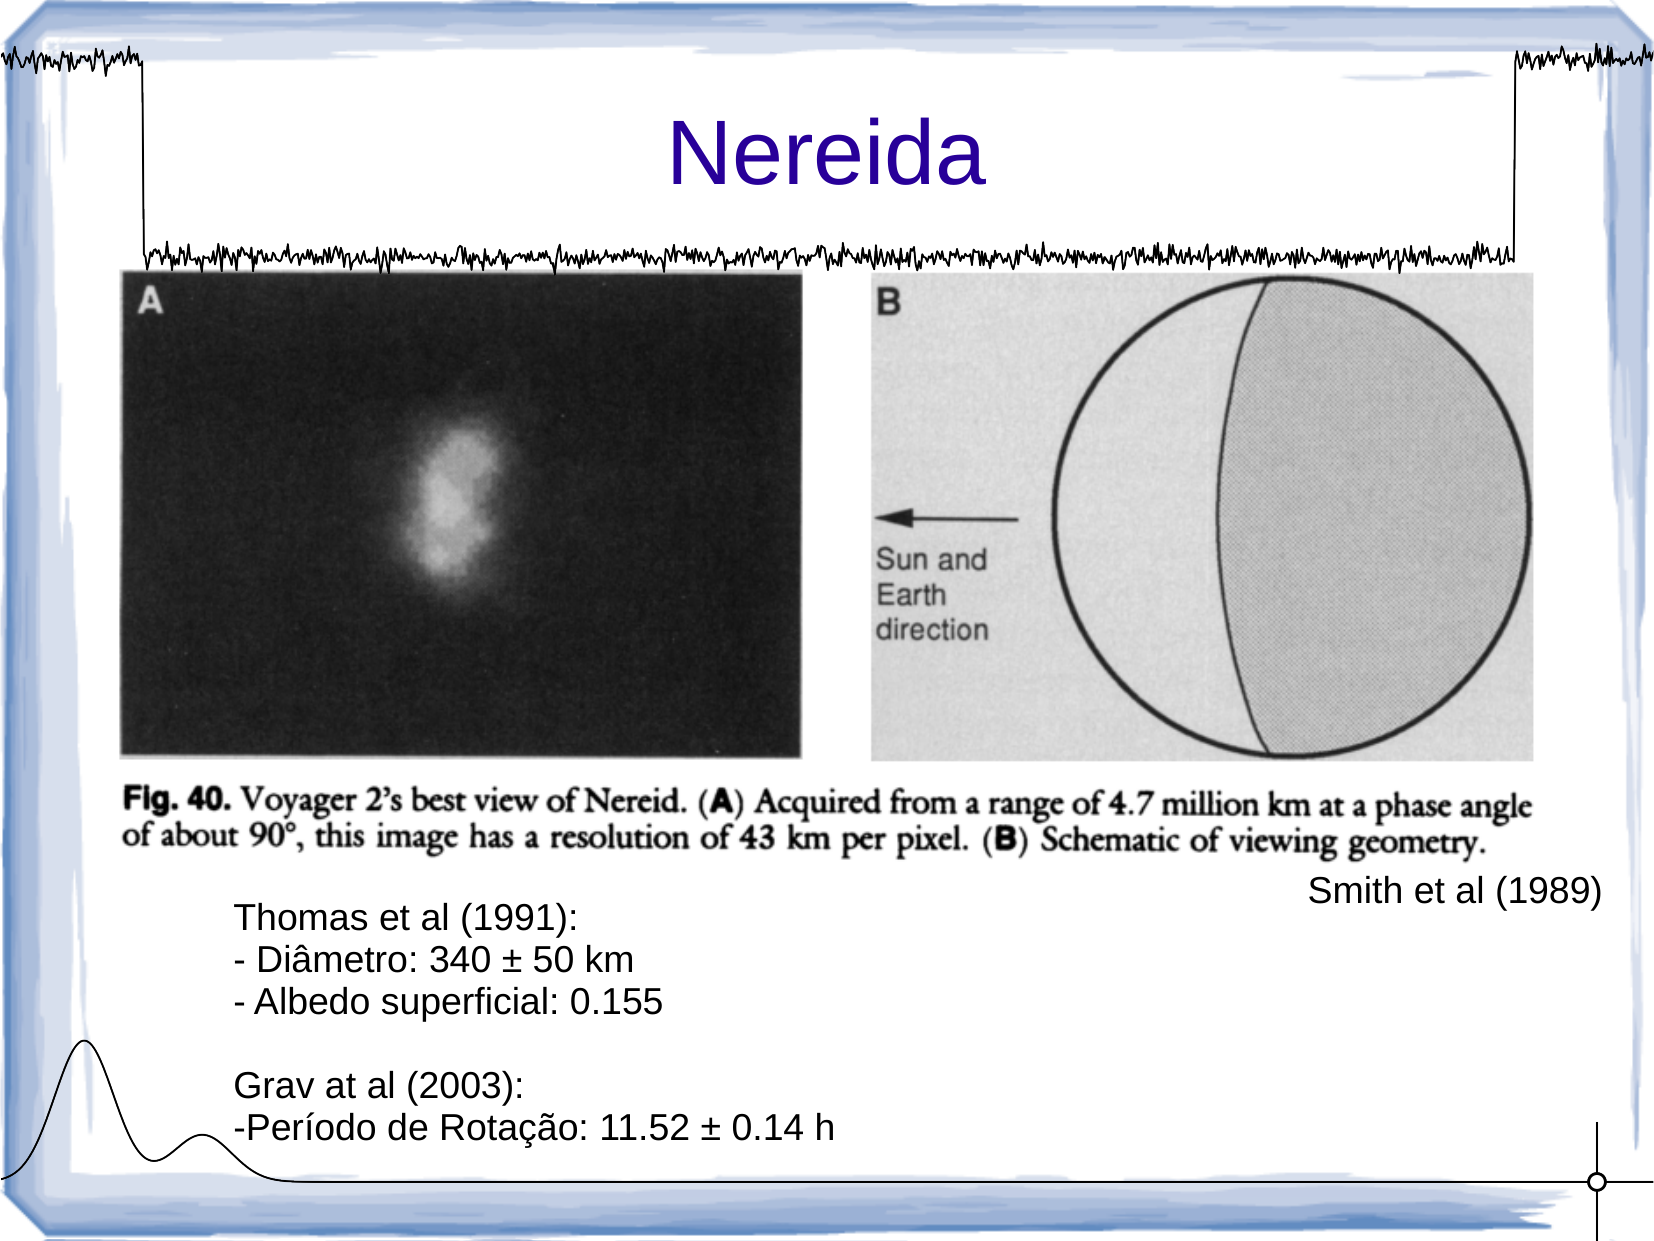

# Nereida
Smith et al (1989)
Thomas et al (1991):
- Diâmetro: 340 ± 50 km
- Albedo superficial: 0.155
Grav at al (2003):
-Período de Rotação: 11.52 ± 0.14 h